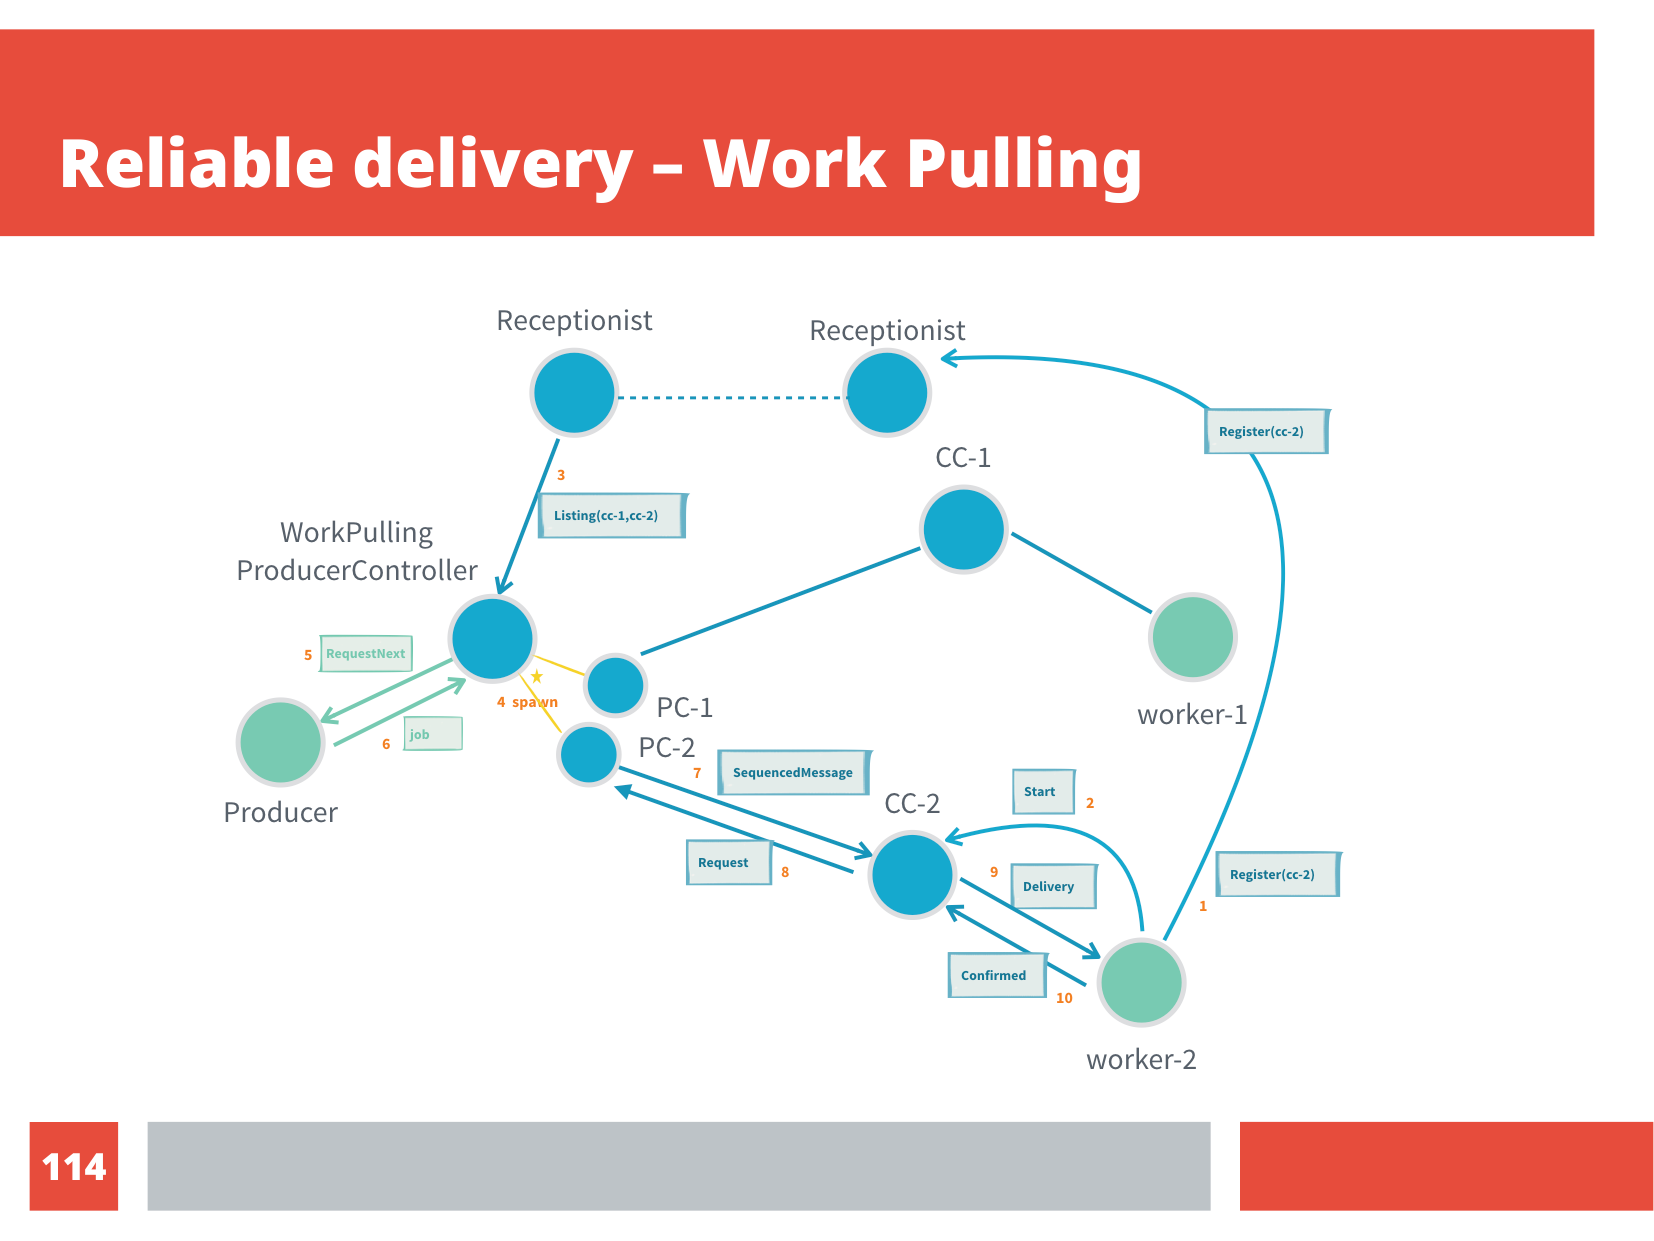

# Reliable delivery – Work Pulling
114